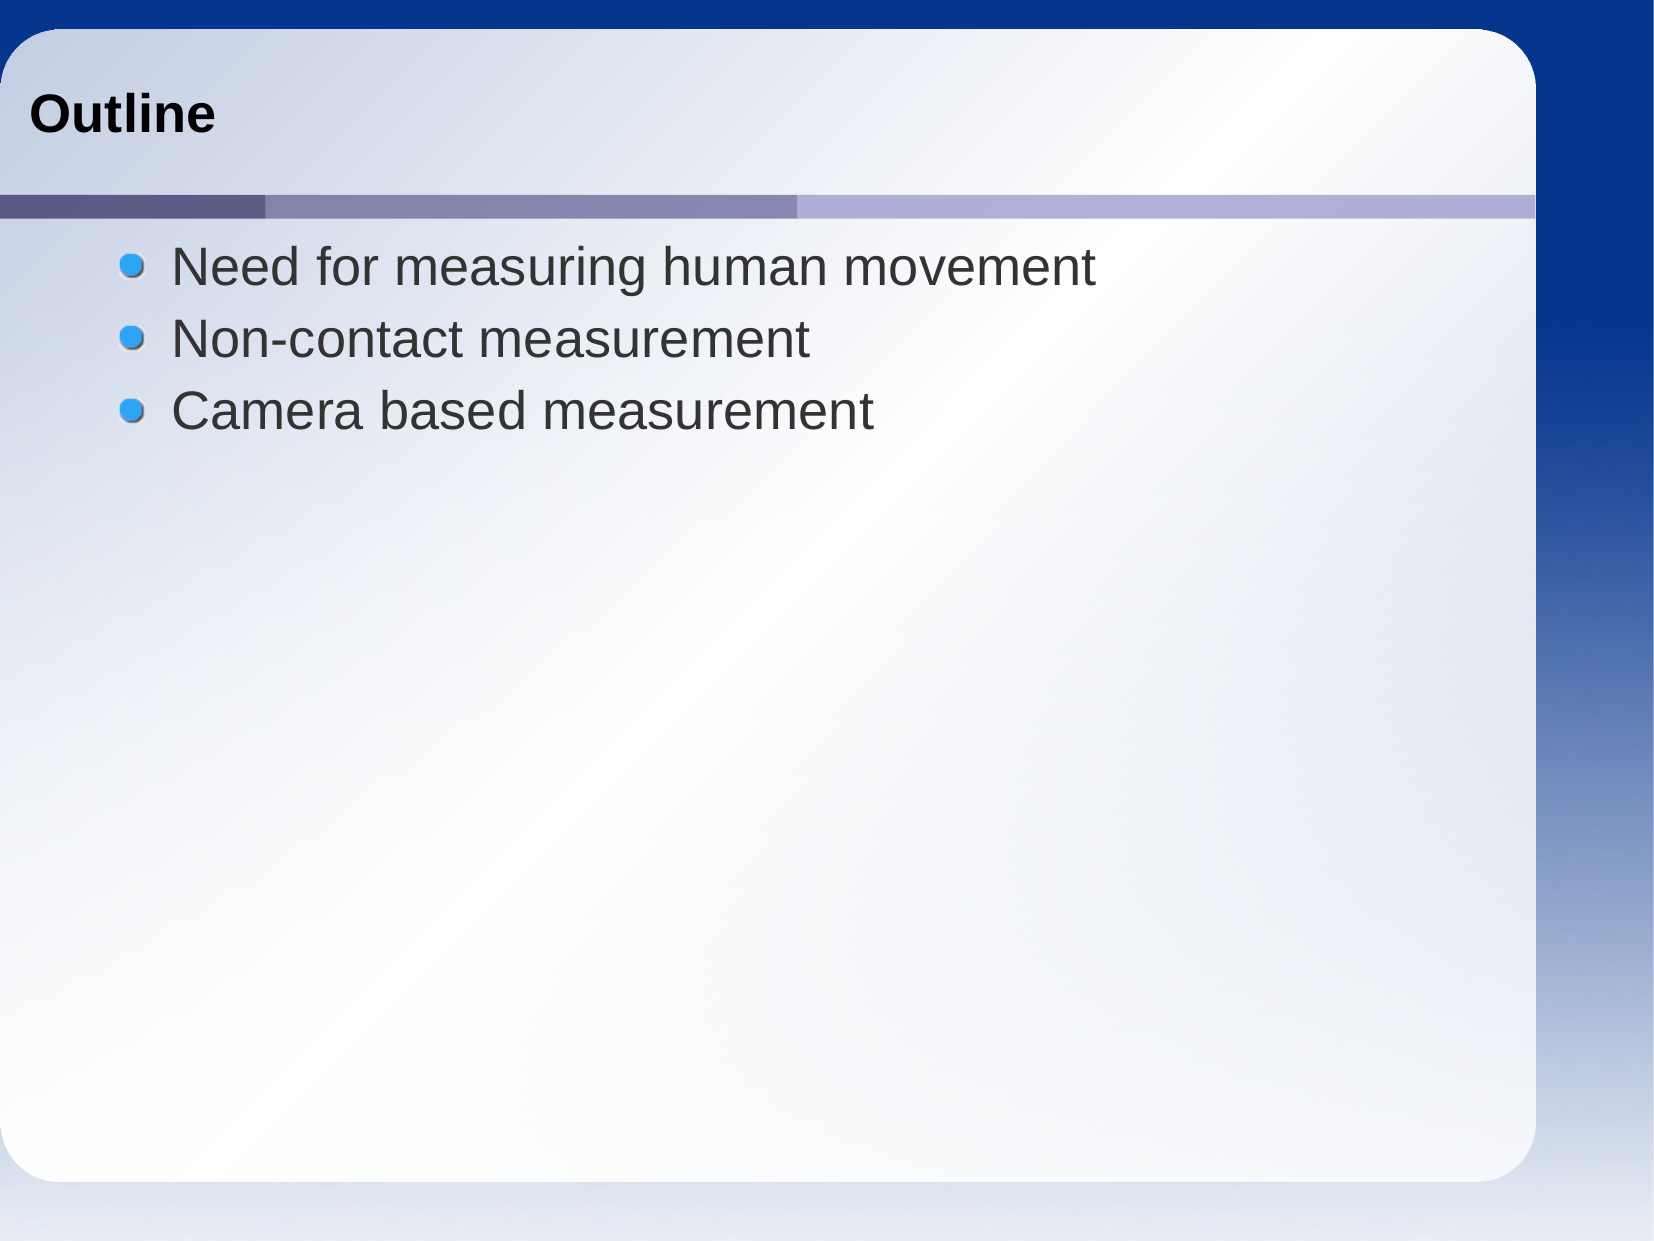

# Outline
Need for measuring human movement
Non-contact measurement
Camera based measurement